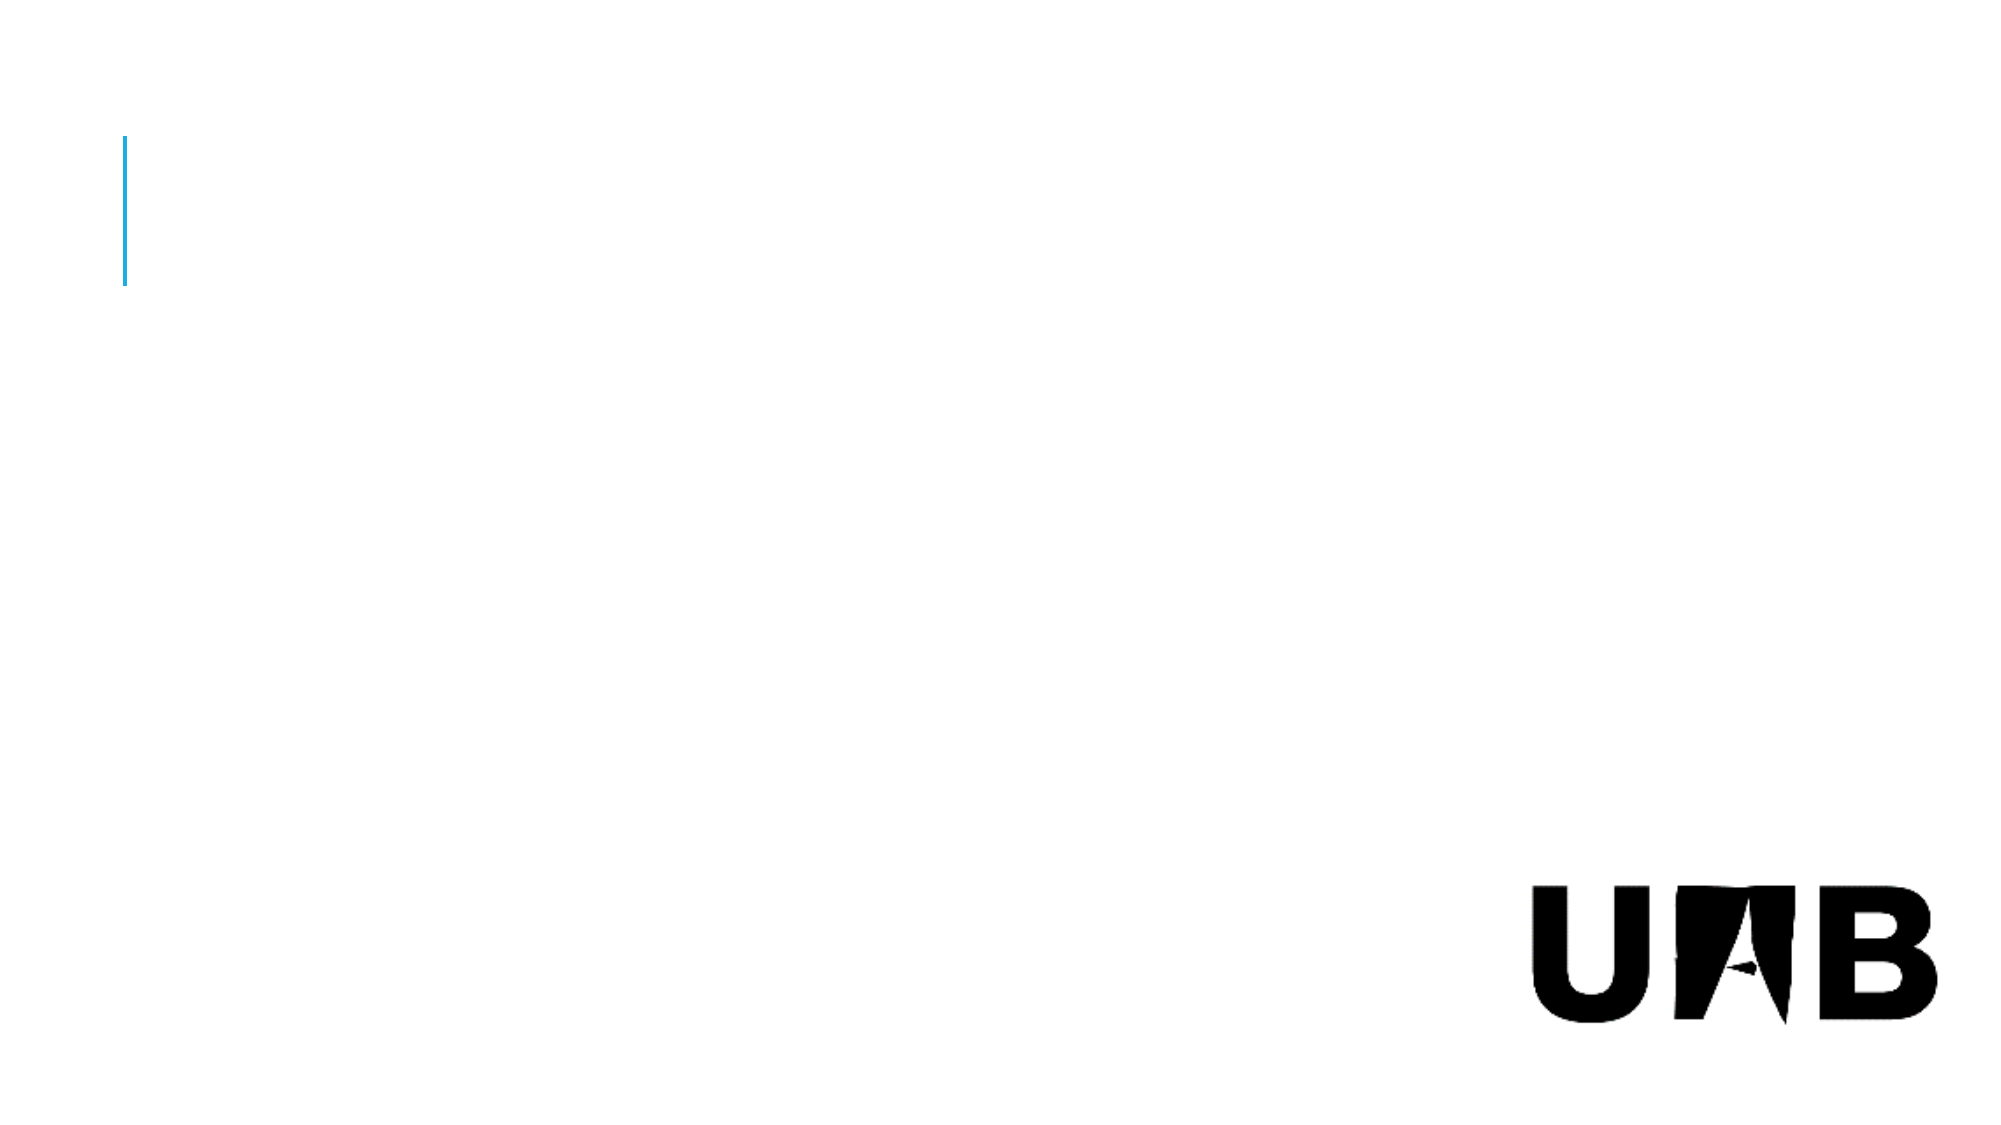

¡Gracias!
Ahora se procederá a hacer una demo del sistema
Trabajo de fin de grado
Alumno: Imanol Rojas Pérez
Director: Dr. Pere Tuset Peiró